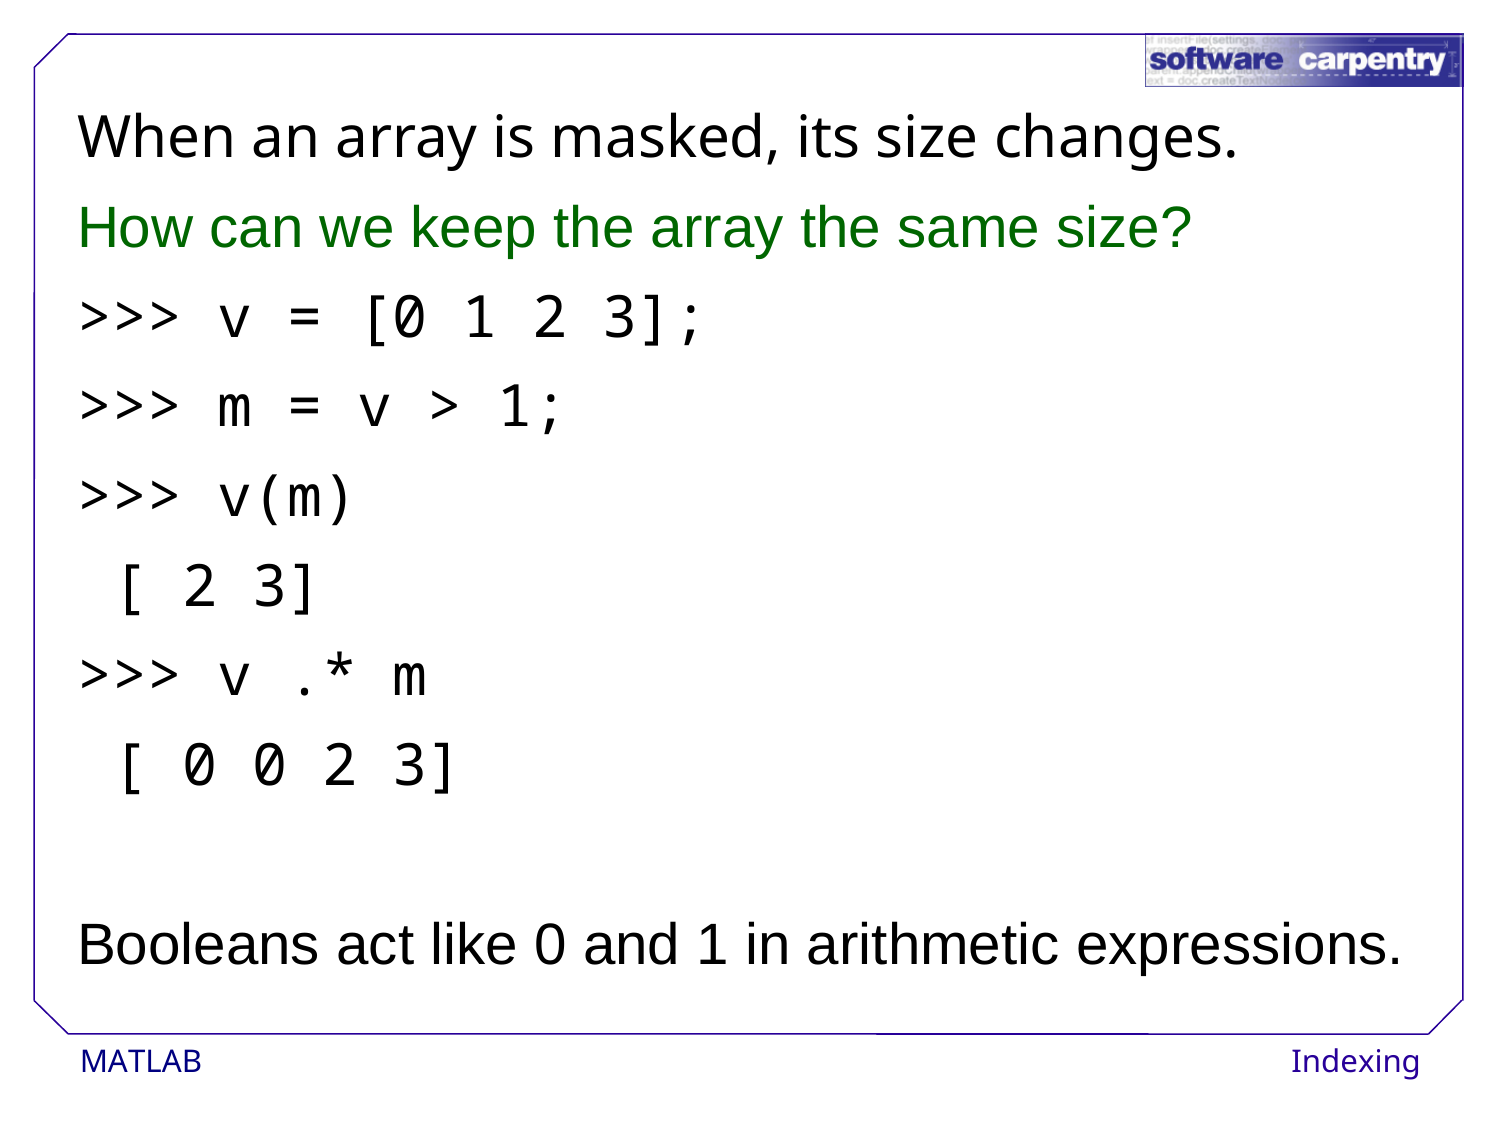

# When an array is masked, its size changes.
How can we keep the array the same size?
>>> v = [0 1 2 3];
>>> m = v > 1;
>>> v(m)
 [ 2 3]
>>> v .* m
 [ 0 0 2 3]
Booleans act like 0 and 1 in arithmetic expressions.